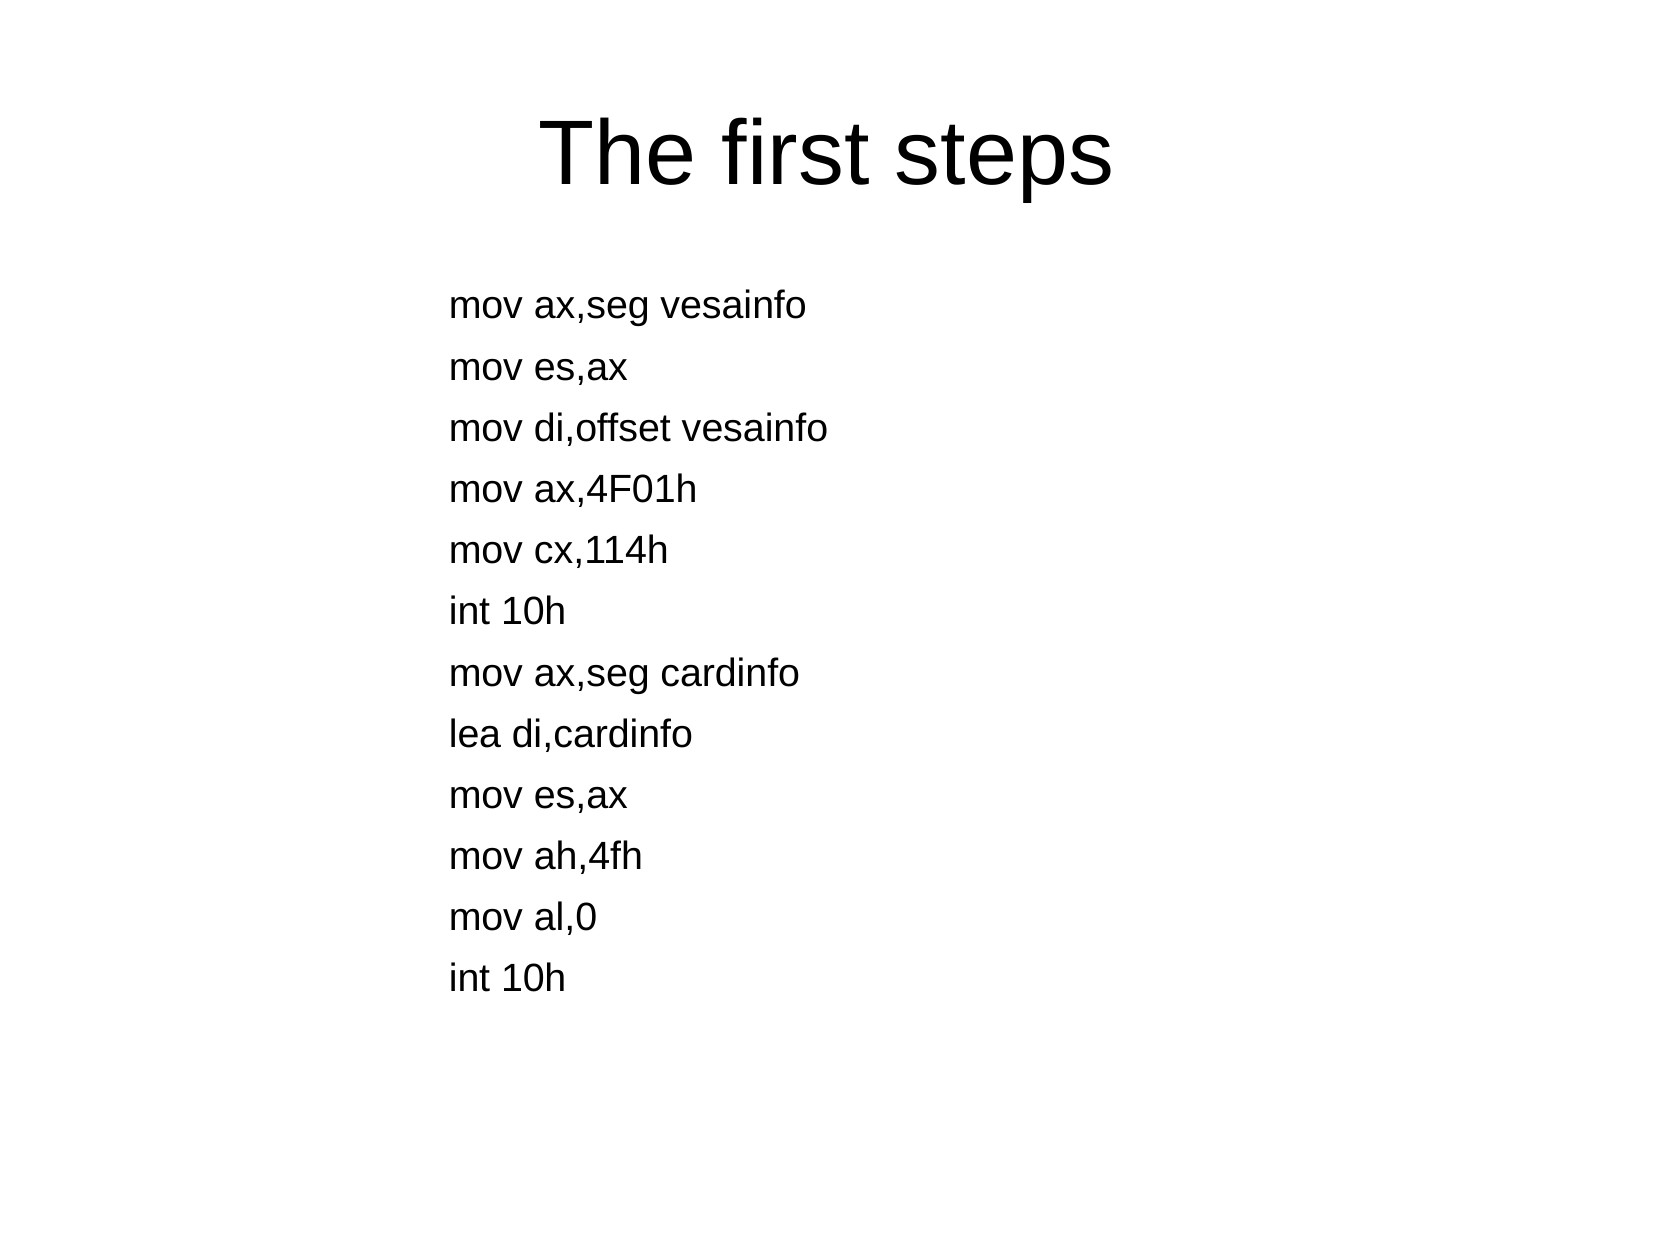

# The first steps
mov ax,seg vesainfo
mov es,ax
mov di,offset vesainfo
mov ax,4F01h
mov cx,114h
int 10h
mov ax,seg cardinfo
lea di,cardinfo
mov es,ax
mov ah,4fh
mov al,0
int 10h